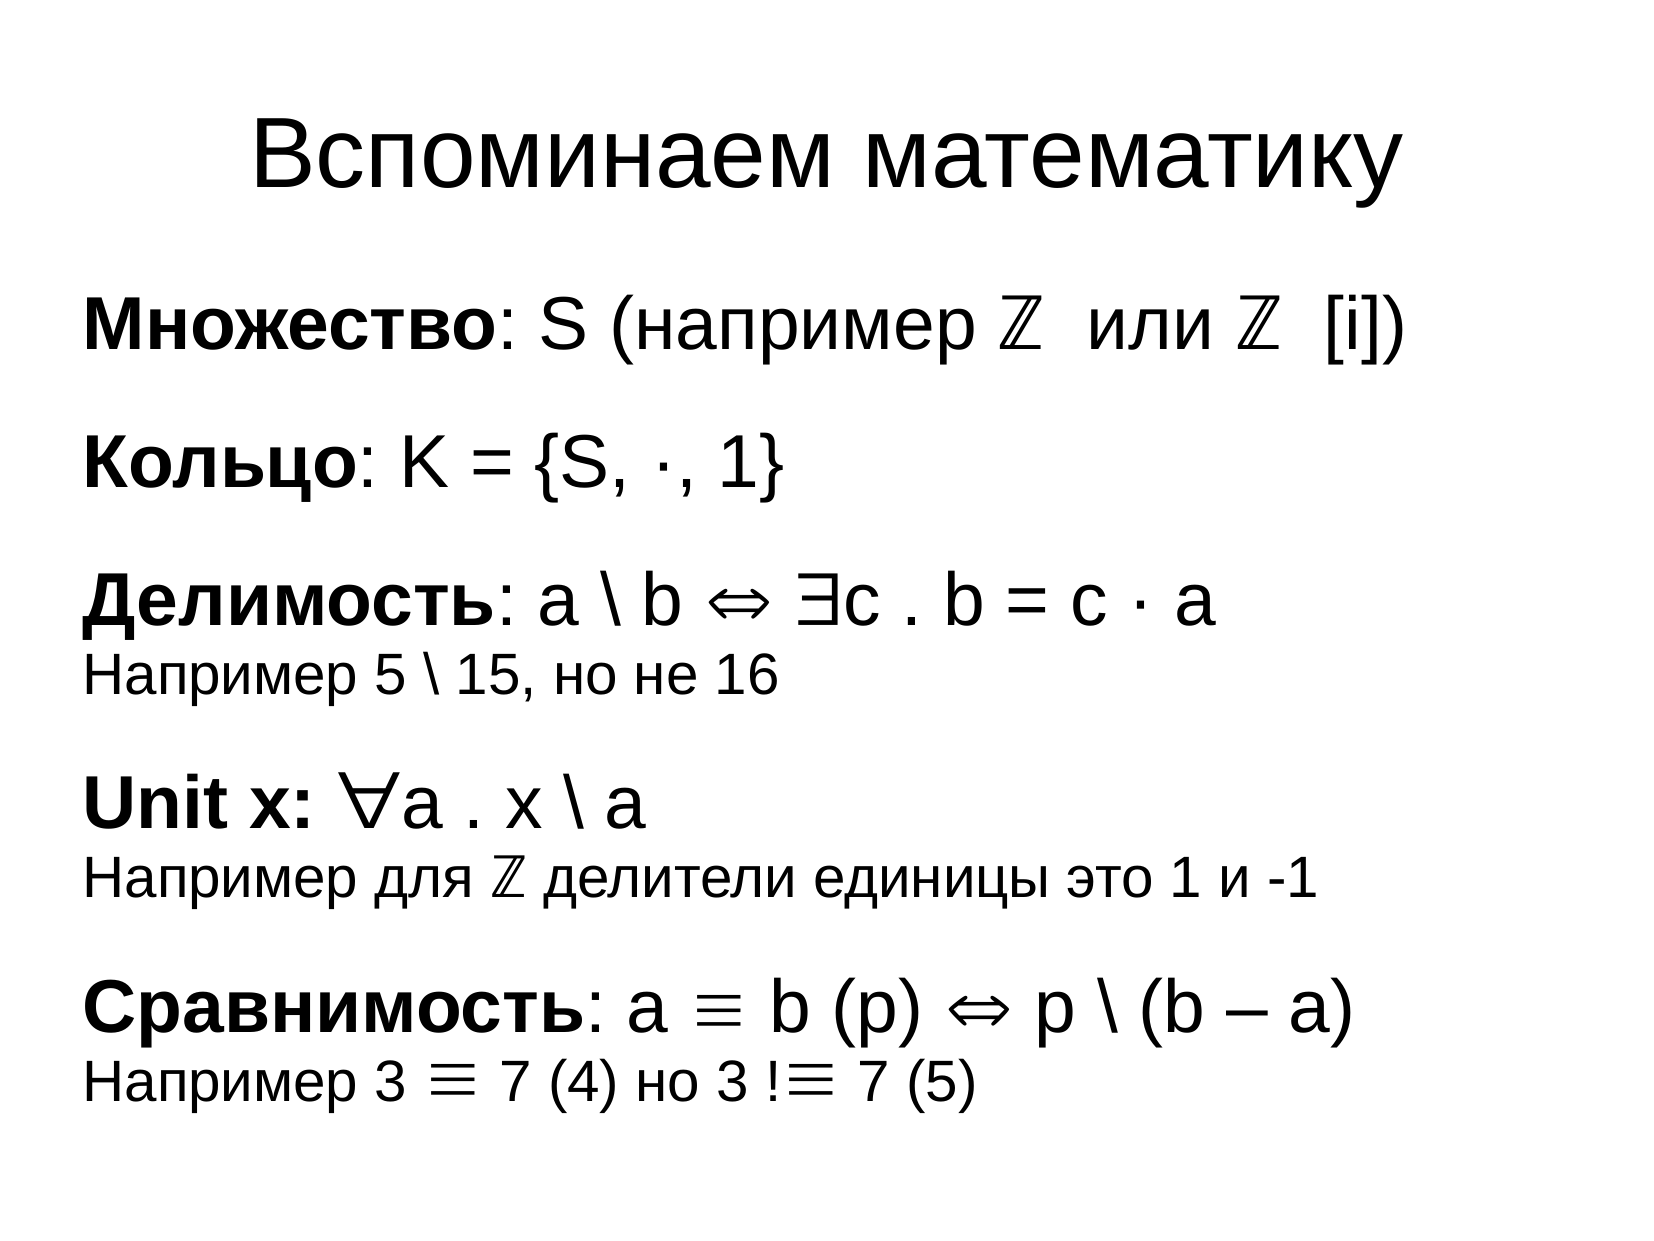

# Вспоминаем математику
Множество: S (например ℤ или ℤ [i])
Кольцо: K = {S, ·, 1}
Делимость: a \ b ⇔ ∃c . b = c · a
Например 5 \ 15, но не 16
Unit x: ∀a . x \ a
Например для ℤ делители единицы это 1 и -1
Сравнимость: a º b (p) ⇔ p \ (b – a)
Например 3 º 7 (4) но 3 !º 7 (5)